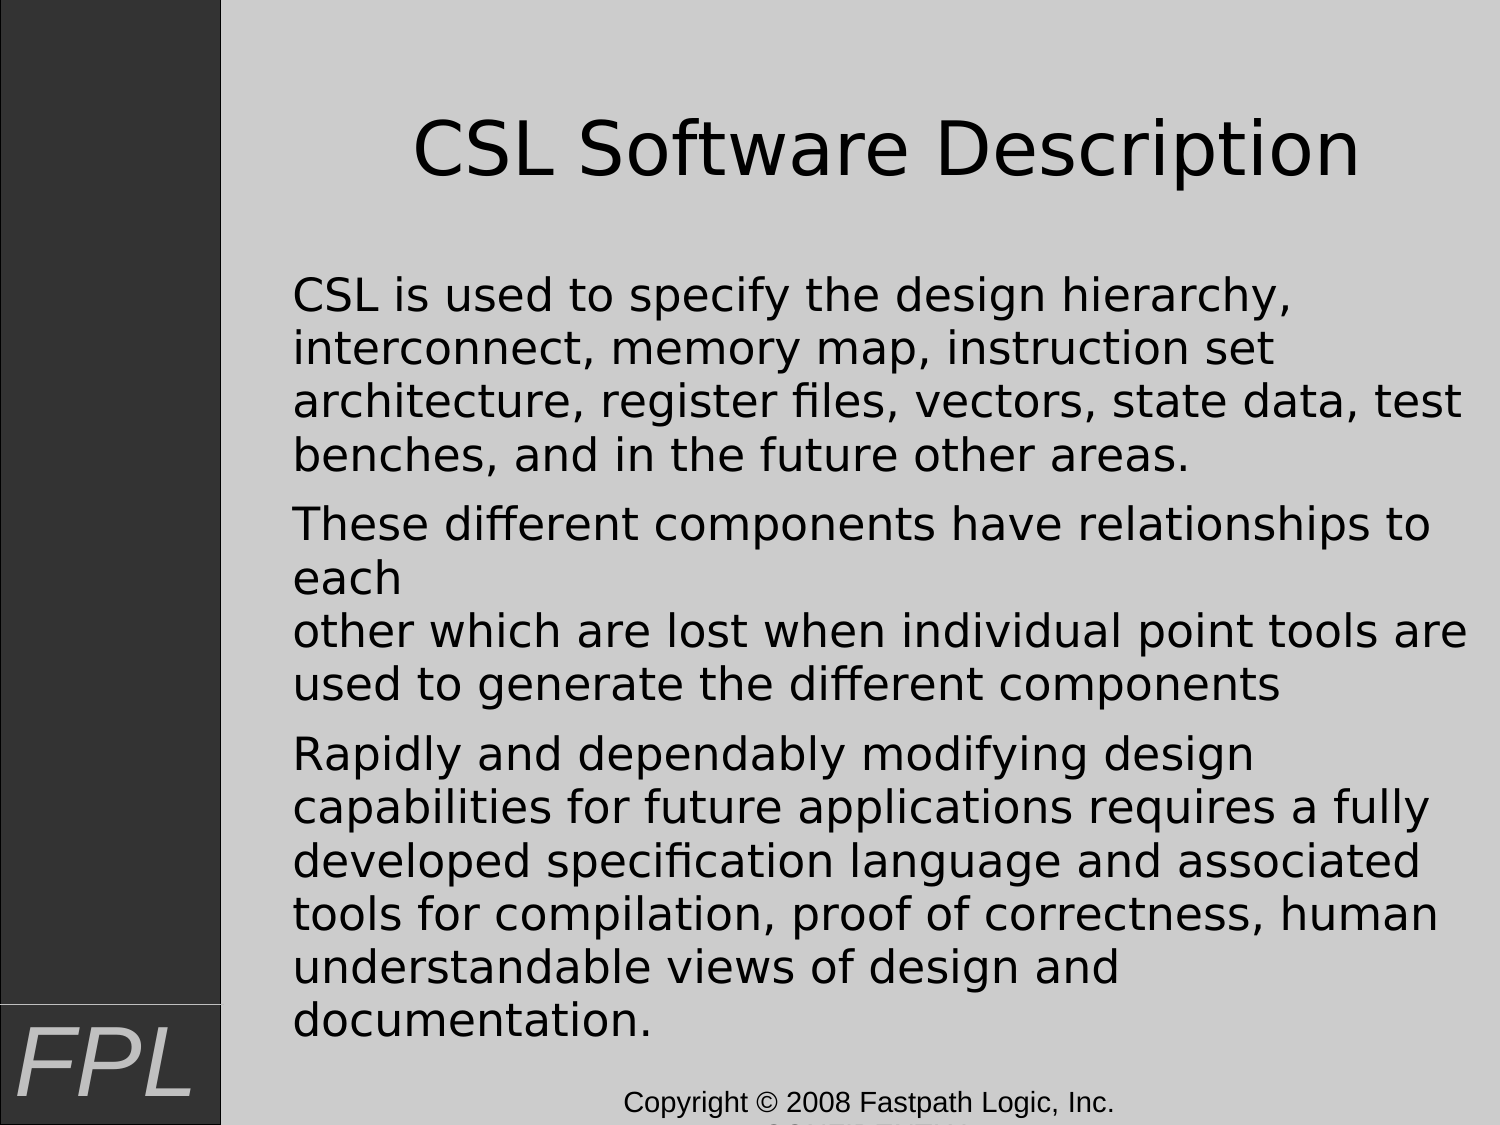

# CSL Software Description
CSL is used to specify the design hierarchy, interconnect, memory map, instruction set architecture, register files, vectors, state data, test benches, and in the future other areas.
These different components have relationships to each
other which are lost when individual point tools are used to generate the different components
Rapidly and dependably modifying design capabilities for future applications requires a fully developed specification language and associated tools for compilation, proof of correctness, human understandable views of design and documentation.